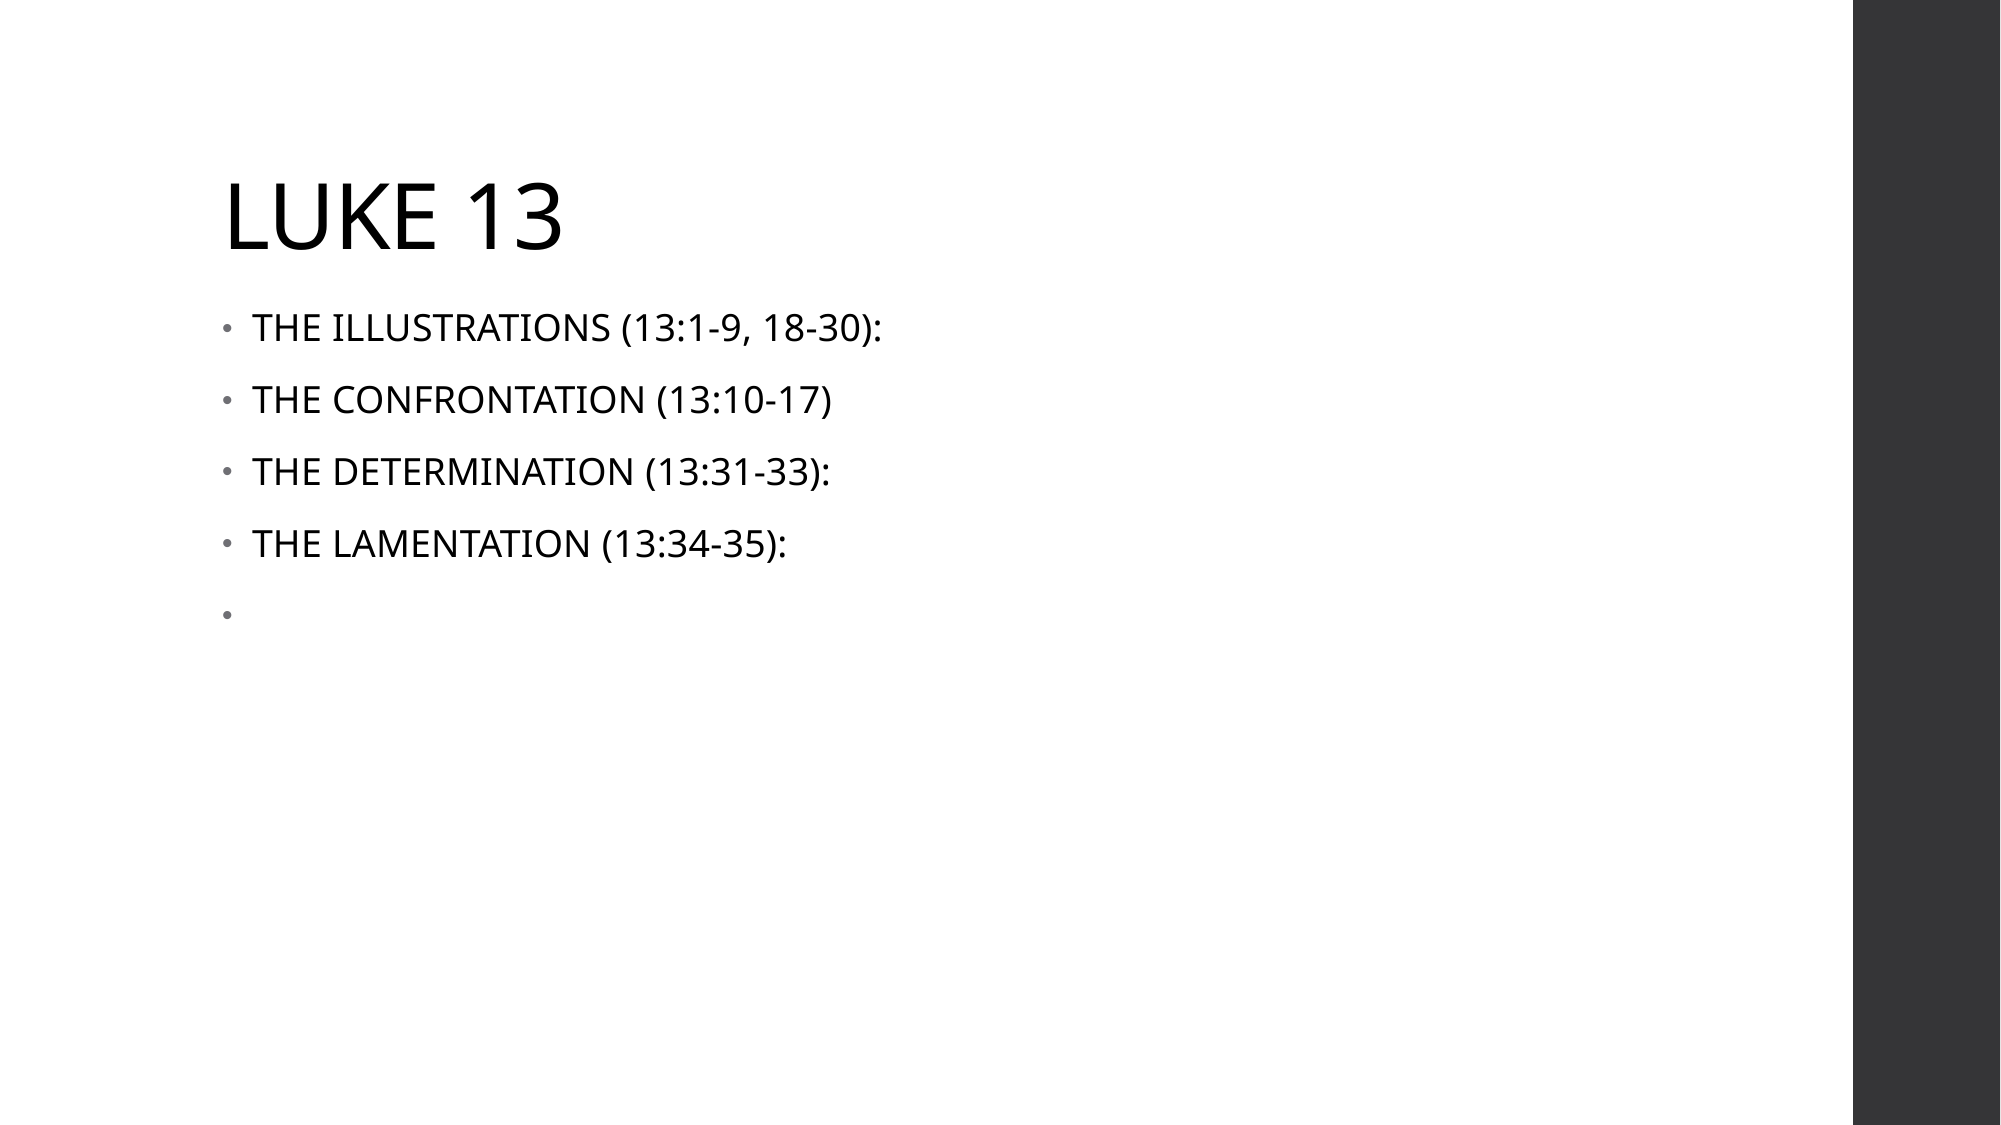

# LUKE 13
THE ILLUSTRATIONS (13:1-9, 18-30):
THE CONFRONTATION (13:10-17)
THE DETERMINATION (13:31-33):
THE LAMENTATION (13:34-35):